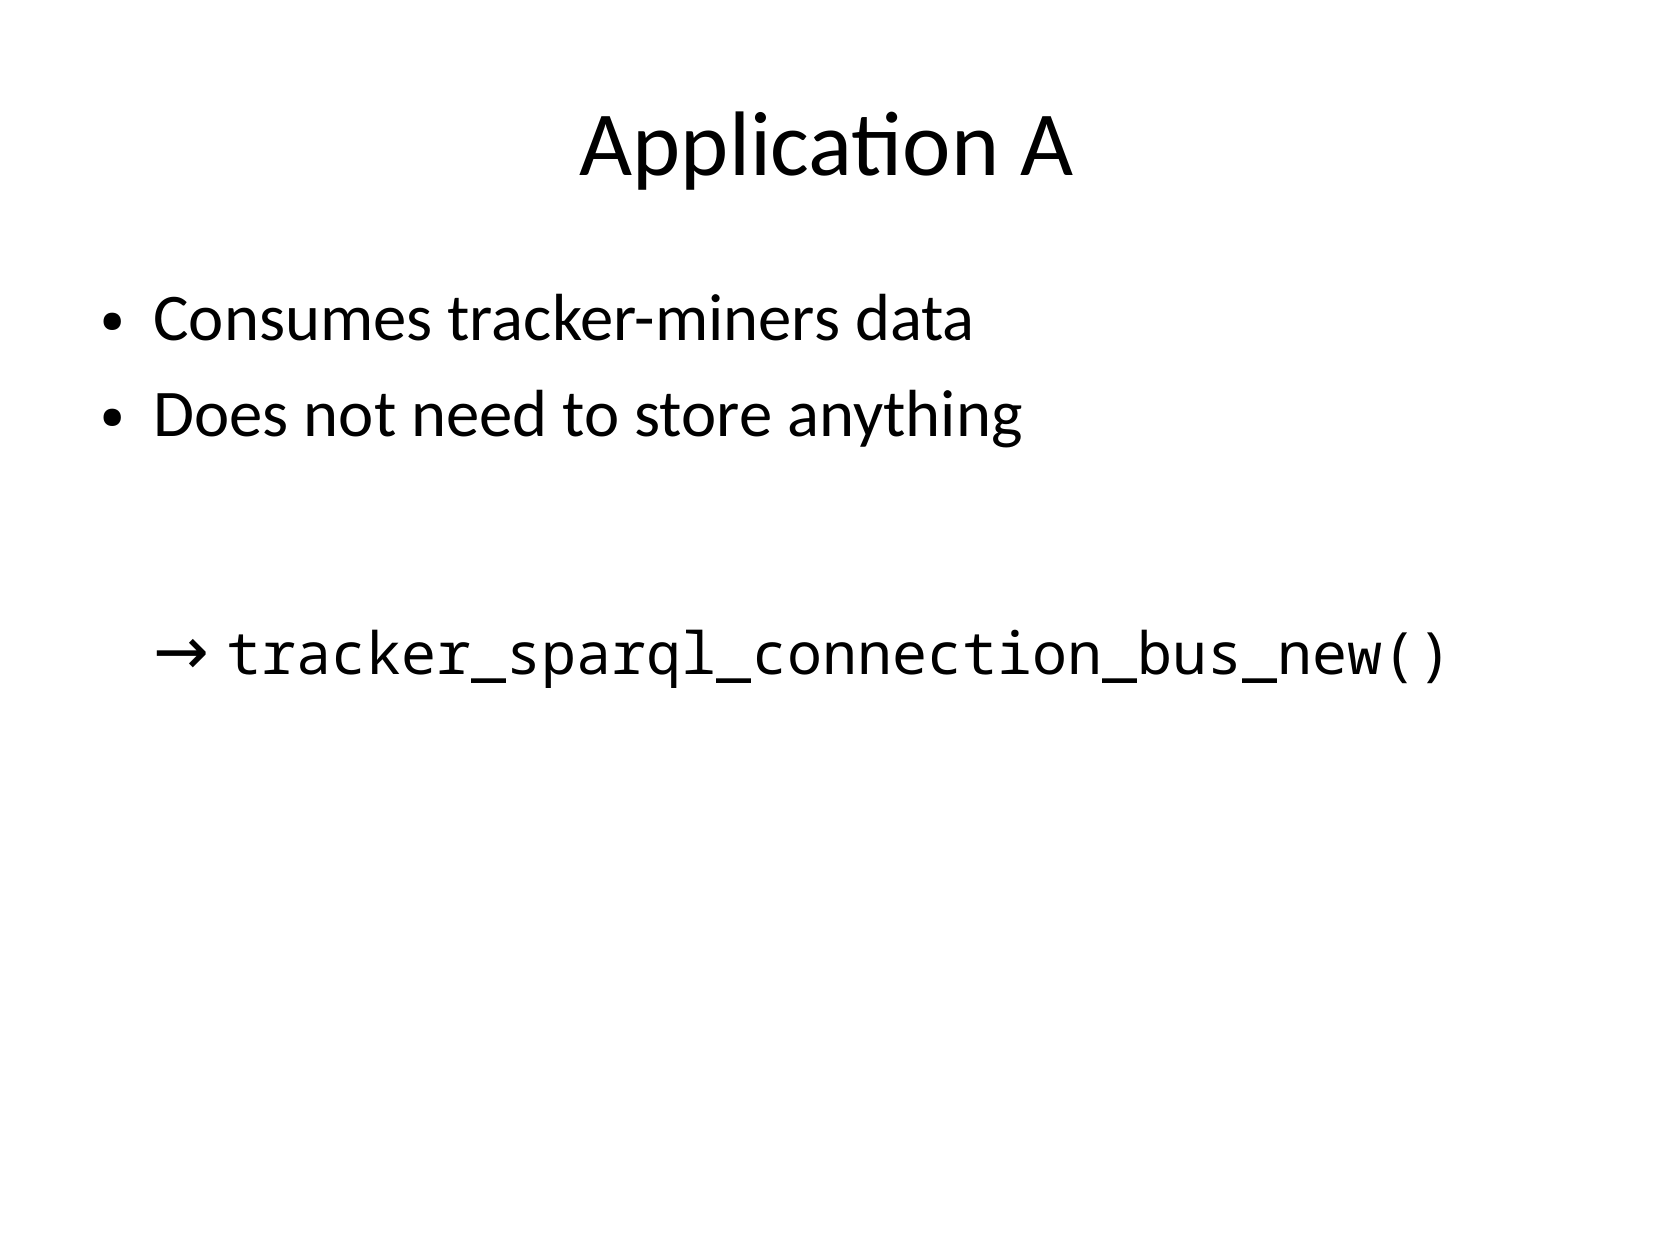

# Application A
Consumes tracker-miners data
Does not need to store anything
→ tracker_sparql_connection_bus_new()